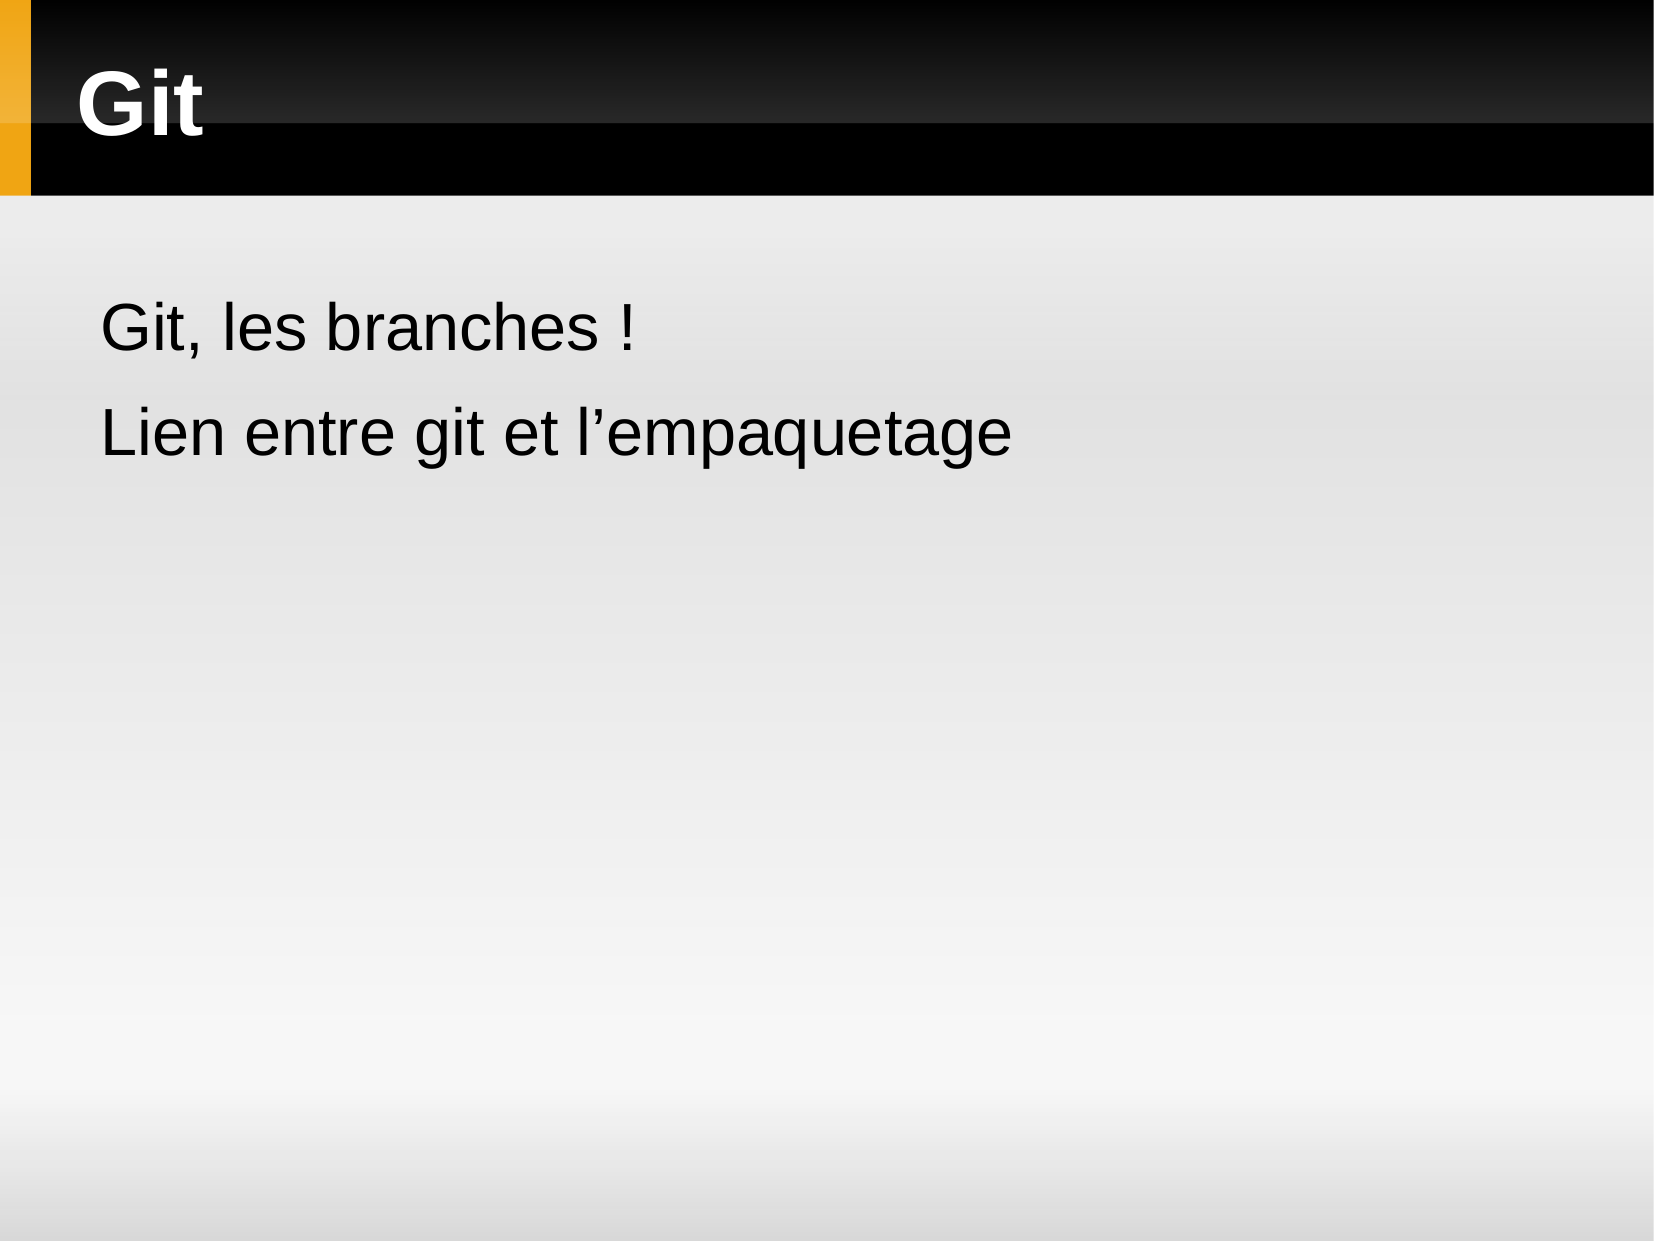

# Git
Git, les branches !
Lien entre git et l’empaquetage